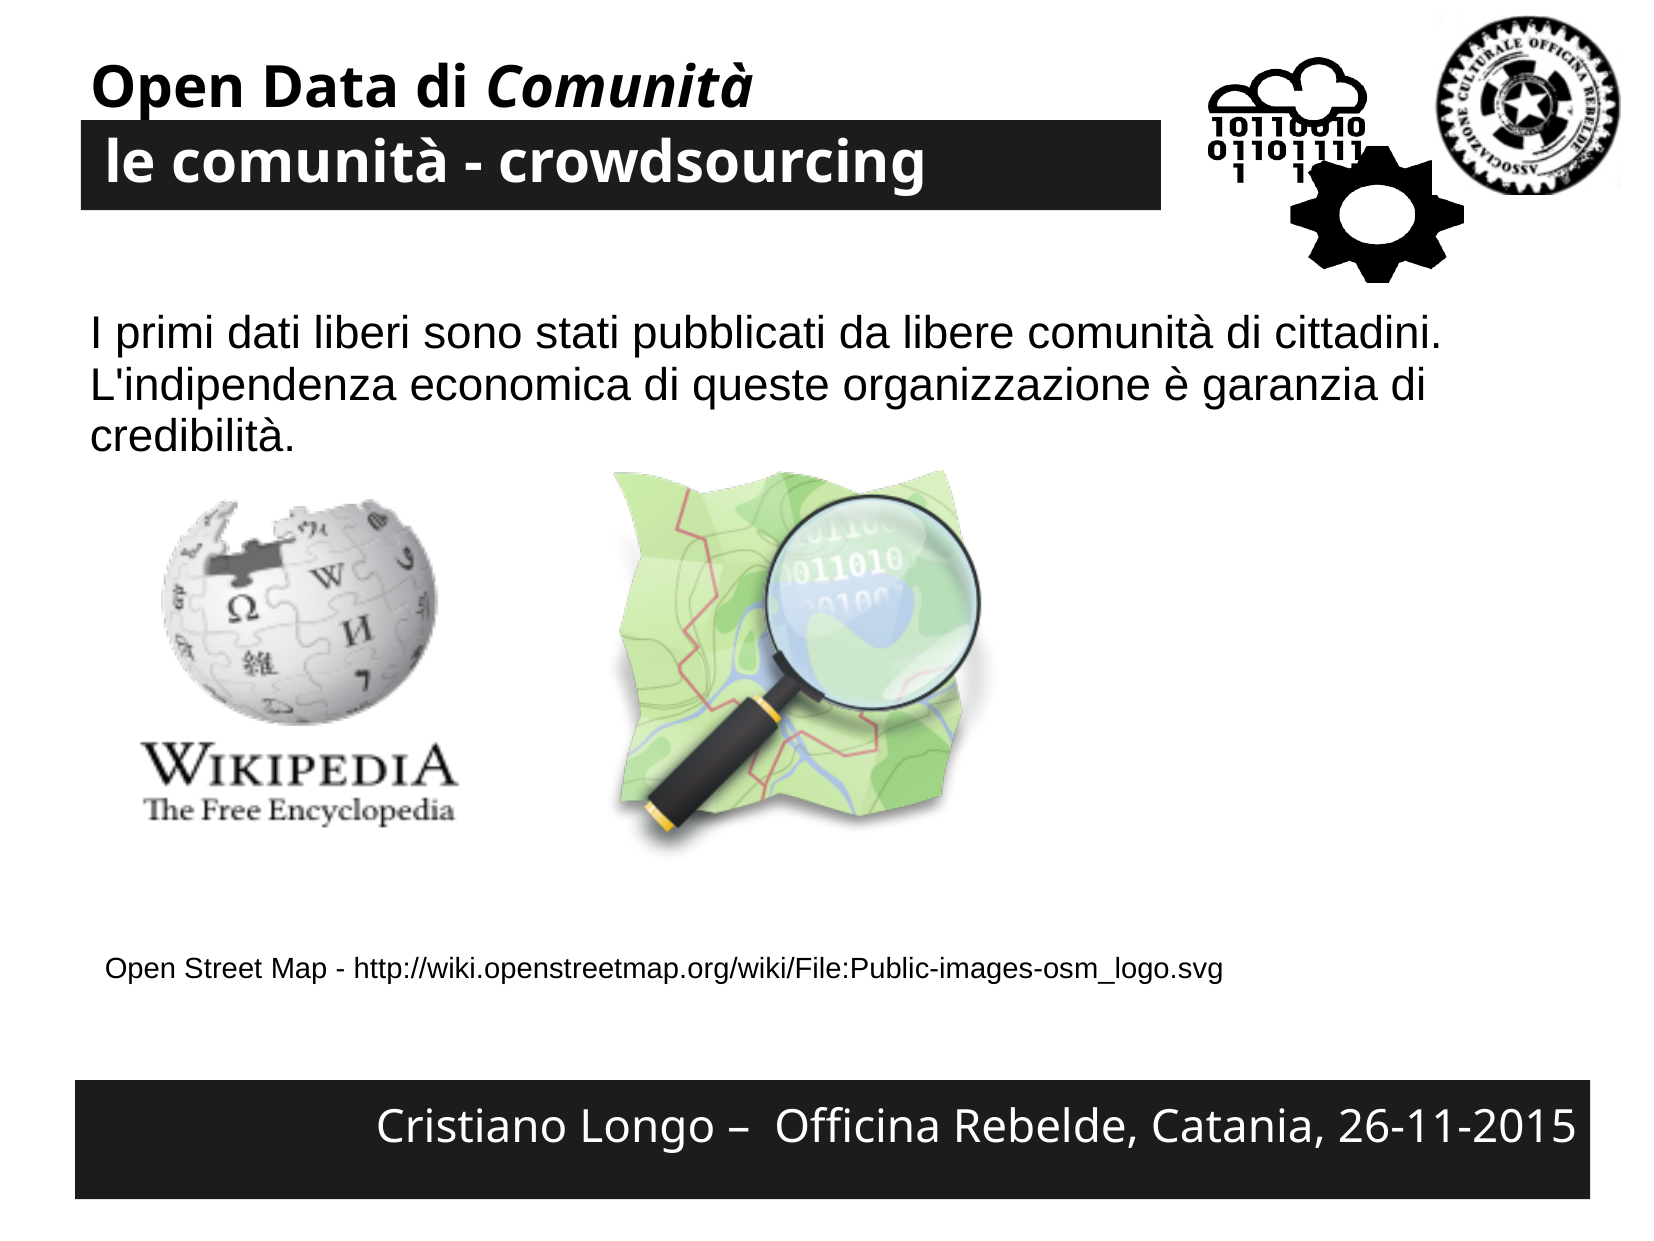

# Open Data di Comunità
 le comunità - crowdsourcing
I primi dati liberi sono stati pubblicati da libere comunità di cittadini.
L'indipendenza economica di queste organizzazione è garanzia di credibilità.
Open Street Map - http://wiki.openstreetmap.org/wiki/File:Public-images-osm_logo.svg
 Cristiano Longo – Officina Rebelde, Catania, 26-11-2015